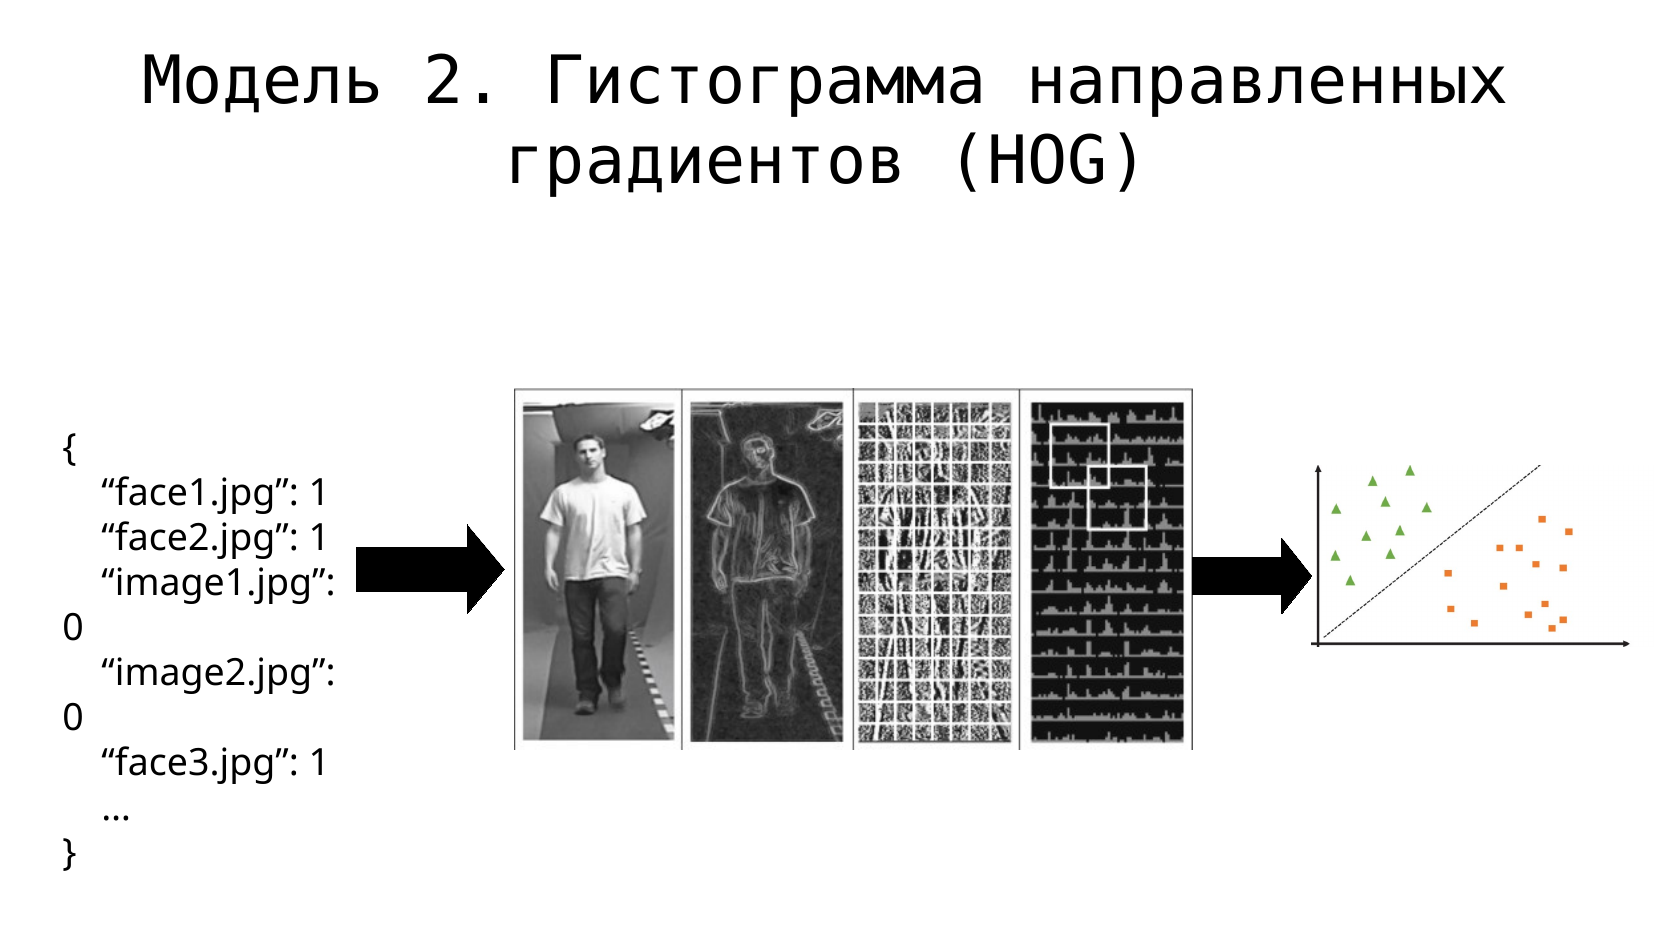

# Модель 2. Гистограмма направленных градиентов (HOG)
{
 “face1.jpg”: 1
 “face2.jpg”: 1
 “image1.jpg”: 0
 “image2.jpg”: 0
 “face3.jpg”: 1
 …
}